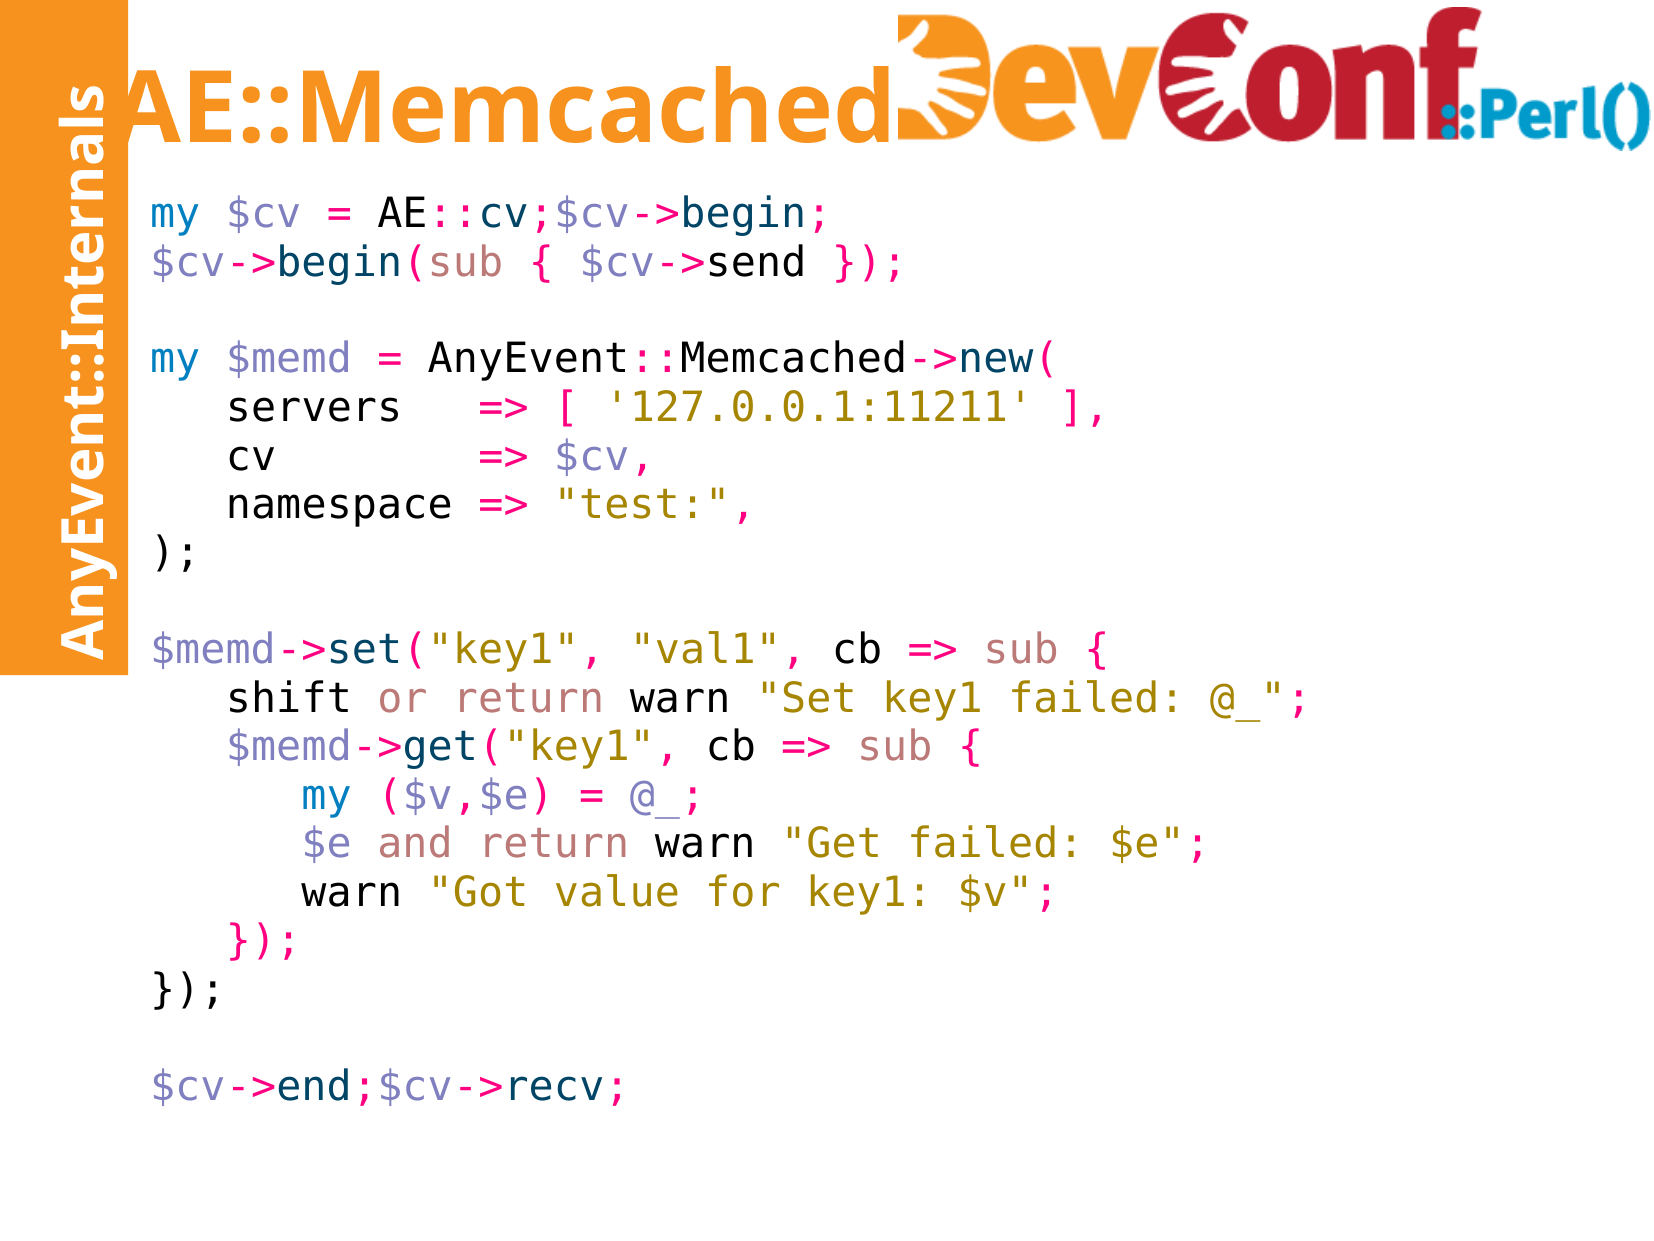

# AE::Memcached
my $cv = AE::cv;$cv->begin;
$cv->begin(sub { $cv->send });
my $memd = AnyEvent::Memcached->new(
 servers => [ '127.0.0.1:11211' ],
 cv => $cv,
 namespace => "test:",
);
$memd->set("key1", "val1", cb => sub {
 shift or return warn "Set key1 failed: @_";
 $memd->get("key1", cb => sub {
 my ($v,$e) = @_;
 $e and return warn "Get failed: $e";
 warn "Got value for key1: $v";
 });
});
$cv->end;$cv->recv;
 AnyEvent::Internals